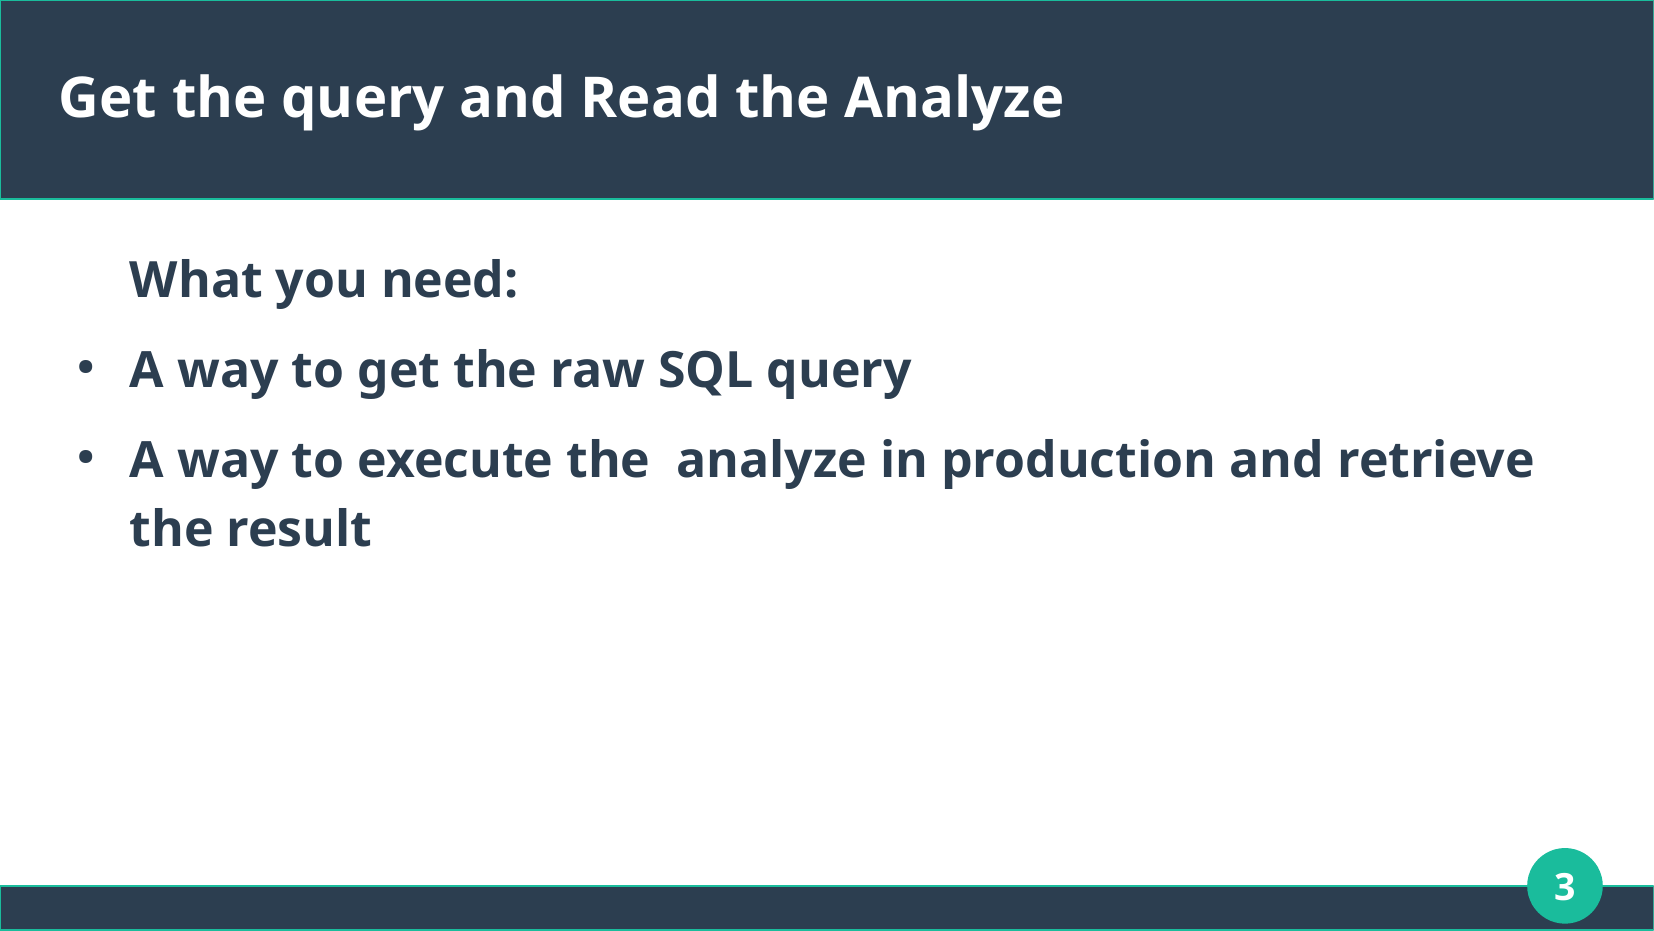

# Get the query and Read the Analyze
What you need:
A way to get the raw SQL query
A way to execute the analyze in production and retrieve the result
3